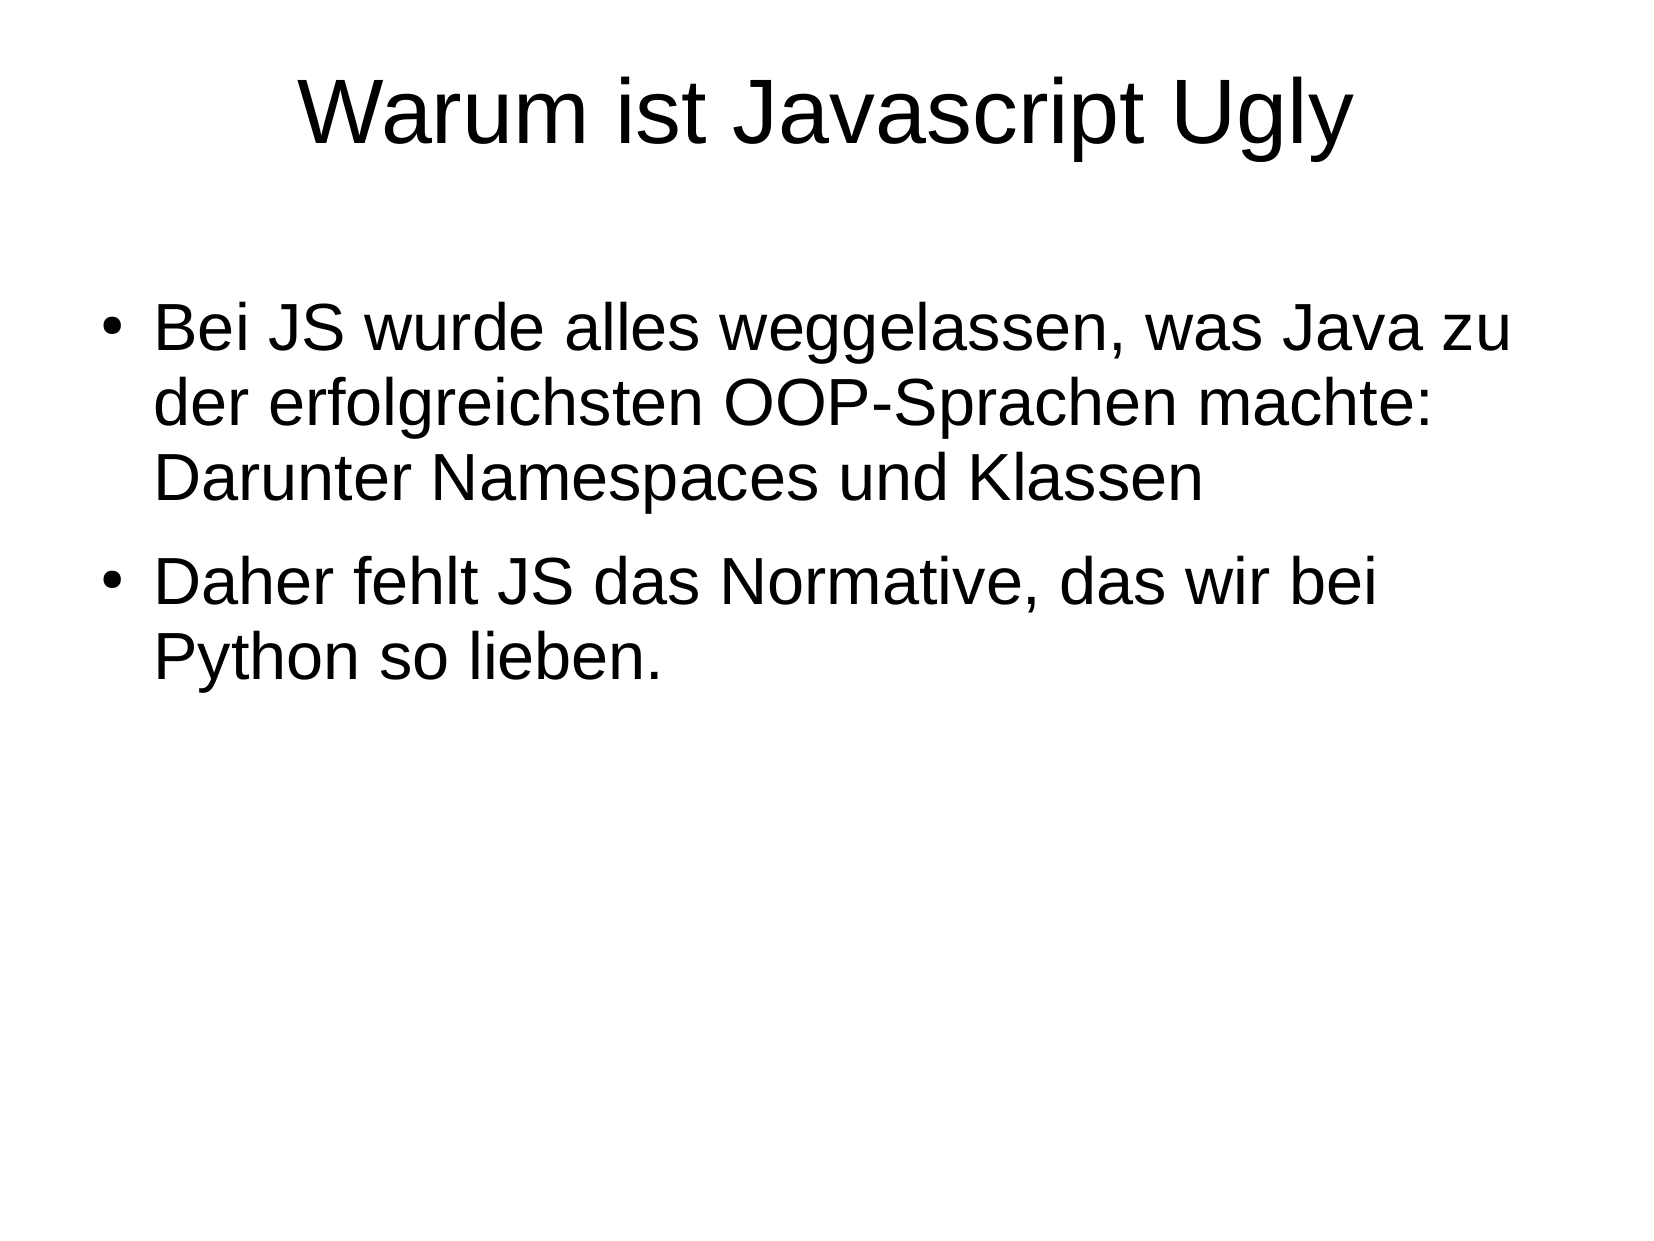

# Warum ist Javascript Ugly
Bei JS wurde alles weggelassen, was Java zu der erfolgreichsten OOP-Sprachen machte: Darunter Namespaces und Klassen
Daher fehlt JS das Normative, das wir bei Python so lieben.